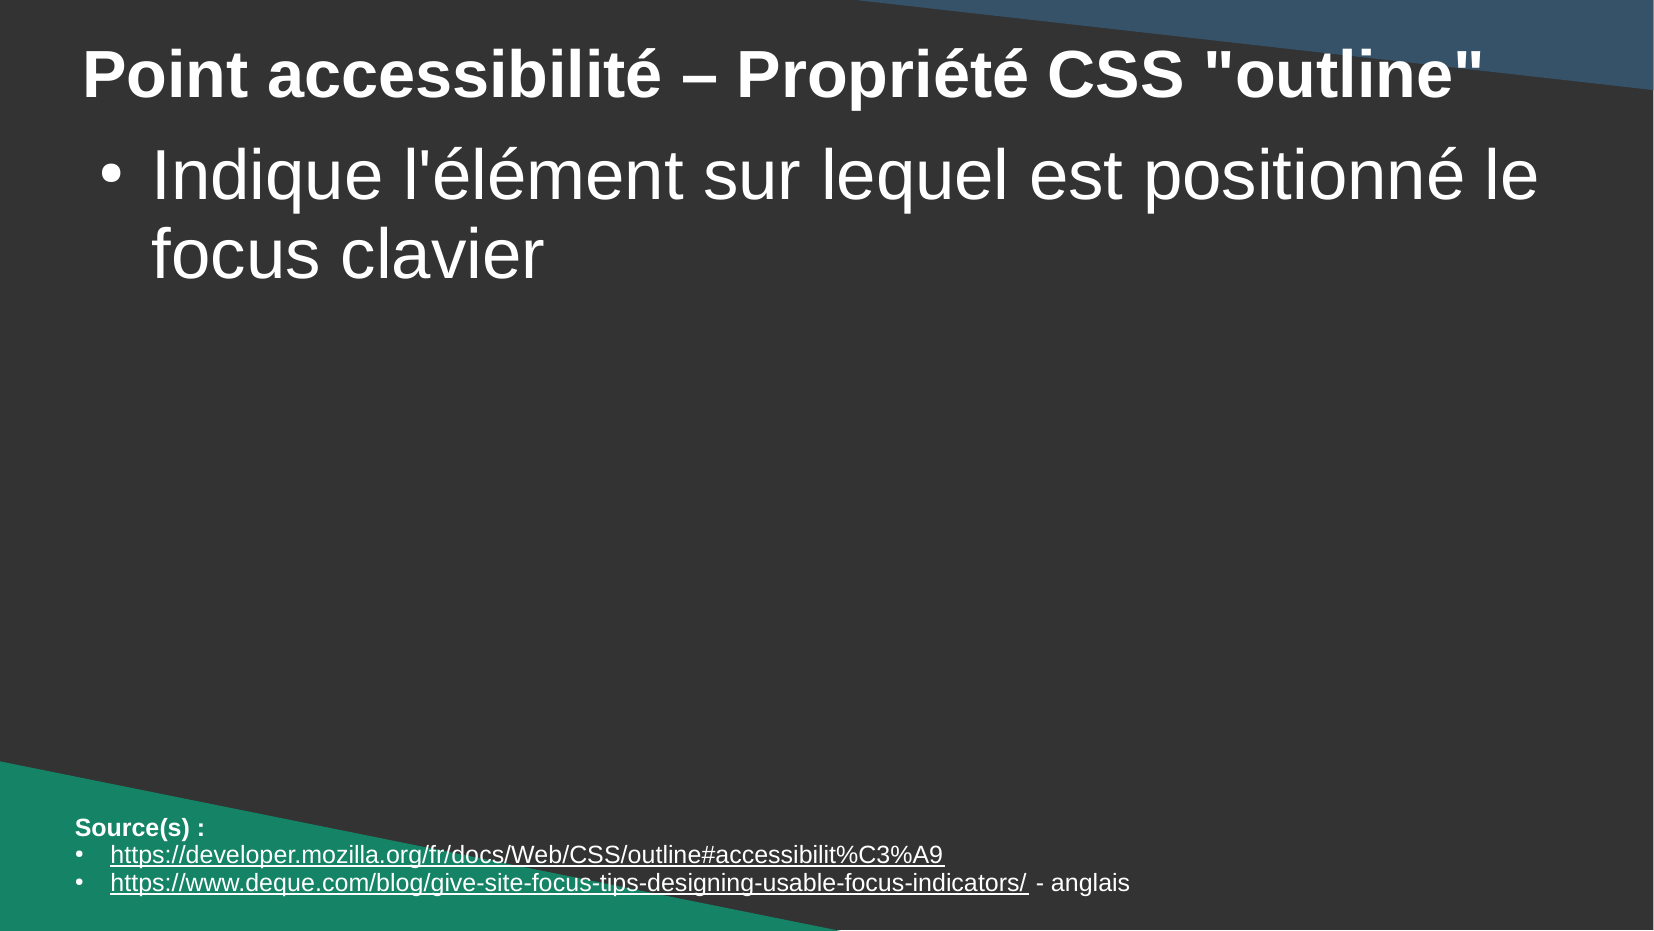

# Point accessibilité – Propriété CSS "outline"
Indique l'élément sur lequel est positionné le focus clavier
Source(s) :
https://developer.mozilla.org/fr/docs/Web/CSS/outline#accessibilit%C3%A9
https://www.deque.com/blog/give-site-focus-tips-designing-usable-focus-indicators/ - anglais